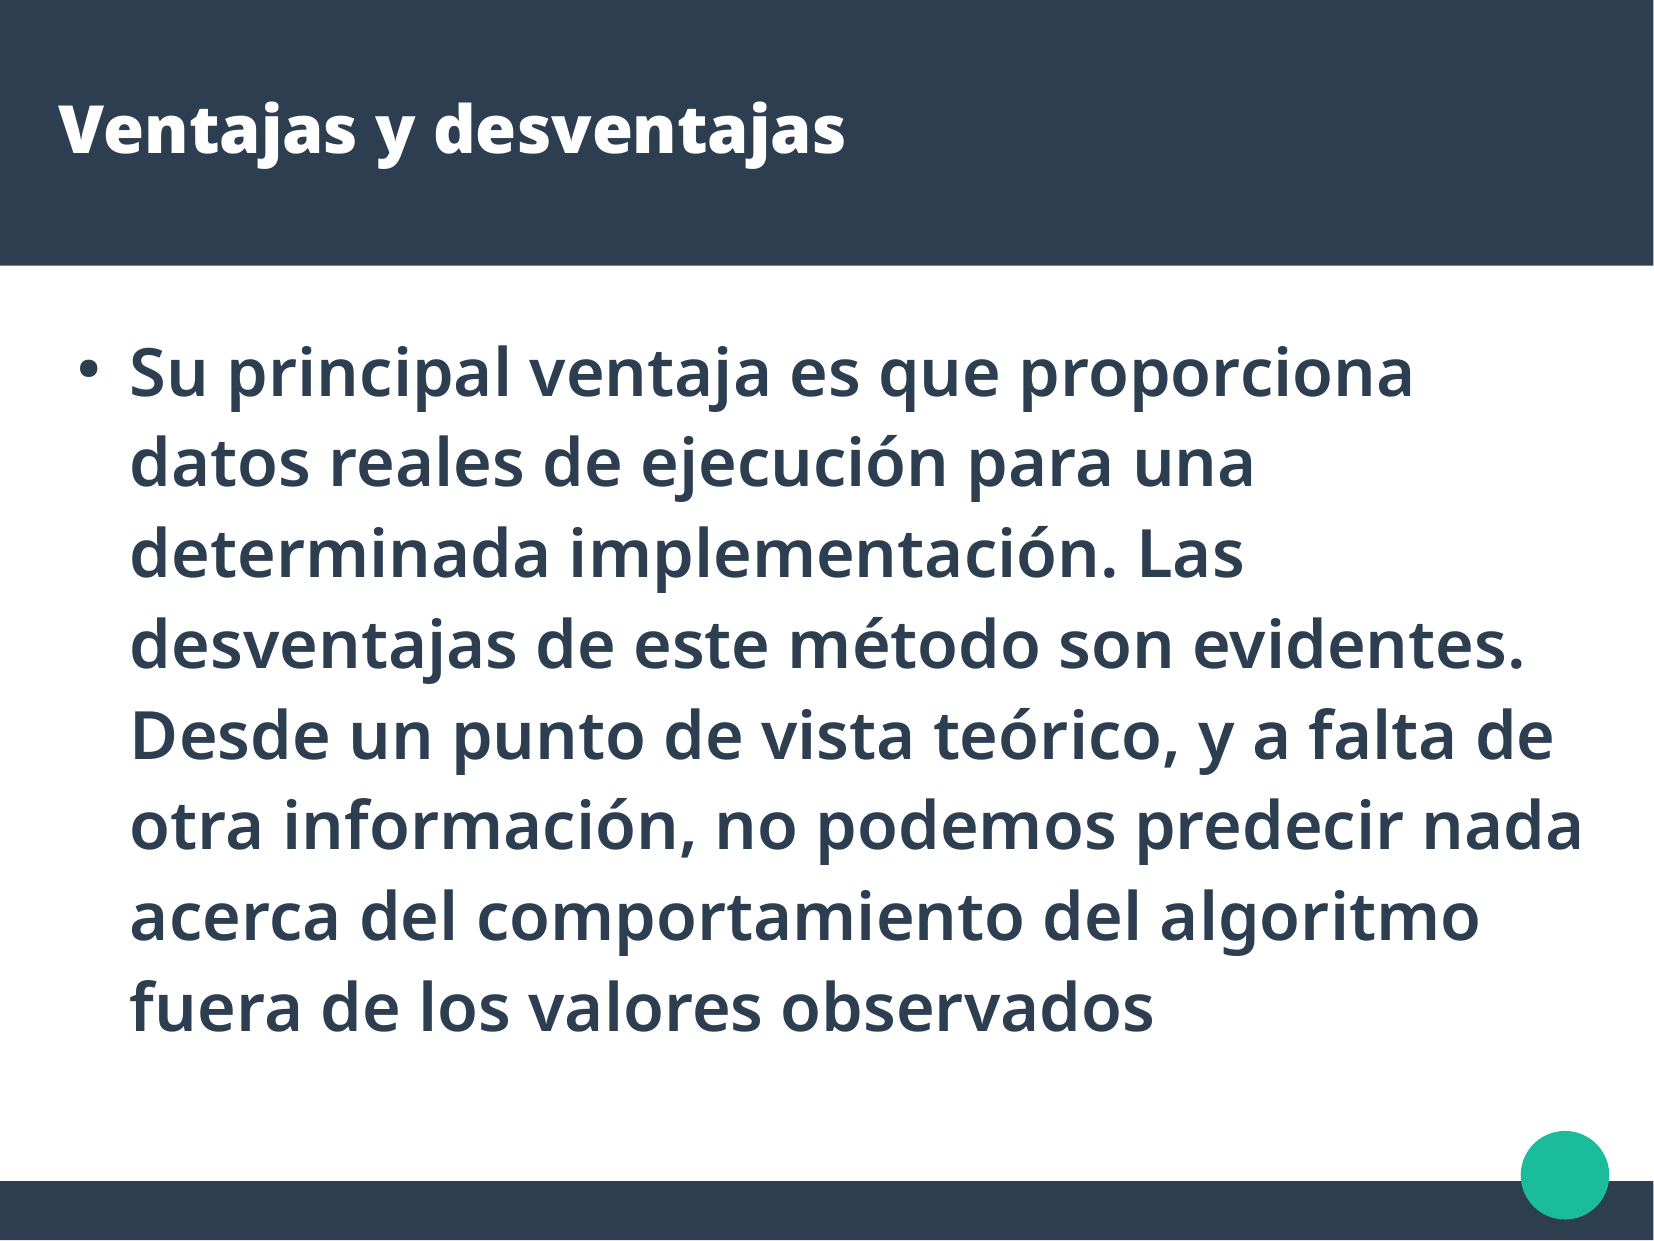

# Ventajas y desventajas
Su principal ventaja es que proporciona datos reales de ejecución para una determinada implementación. Las desventajas de este método son evidentes. Desde un punto de vista teórico, y a falta de otra información, no podemos predecir nada acerca del comportamiento del algoritmo fuera de los valores observados